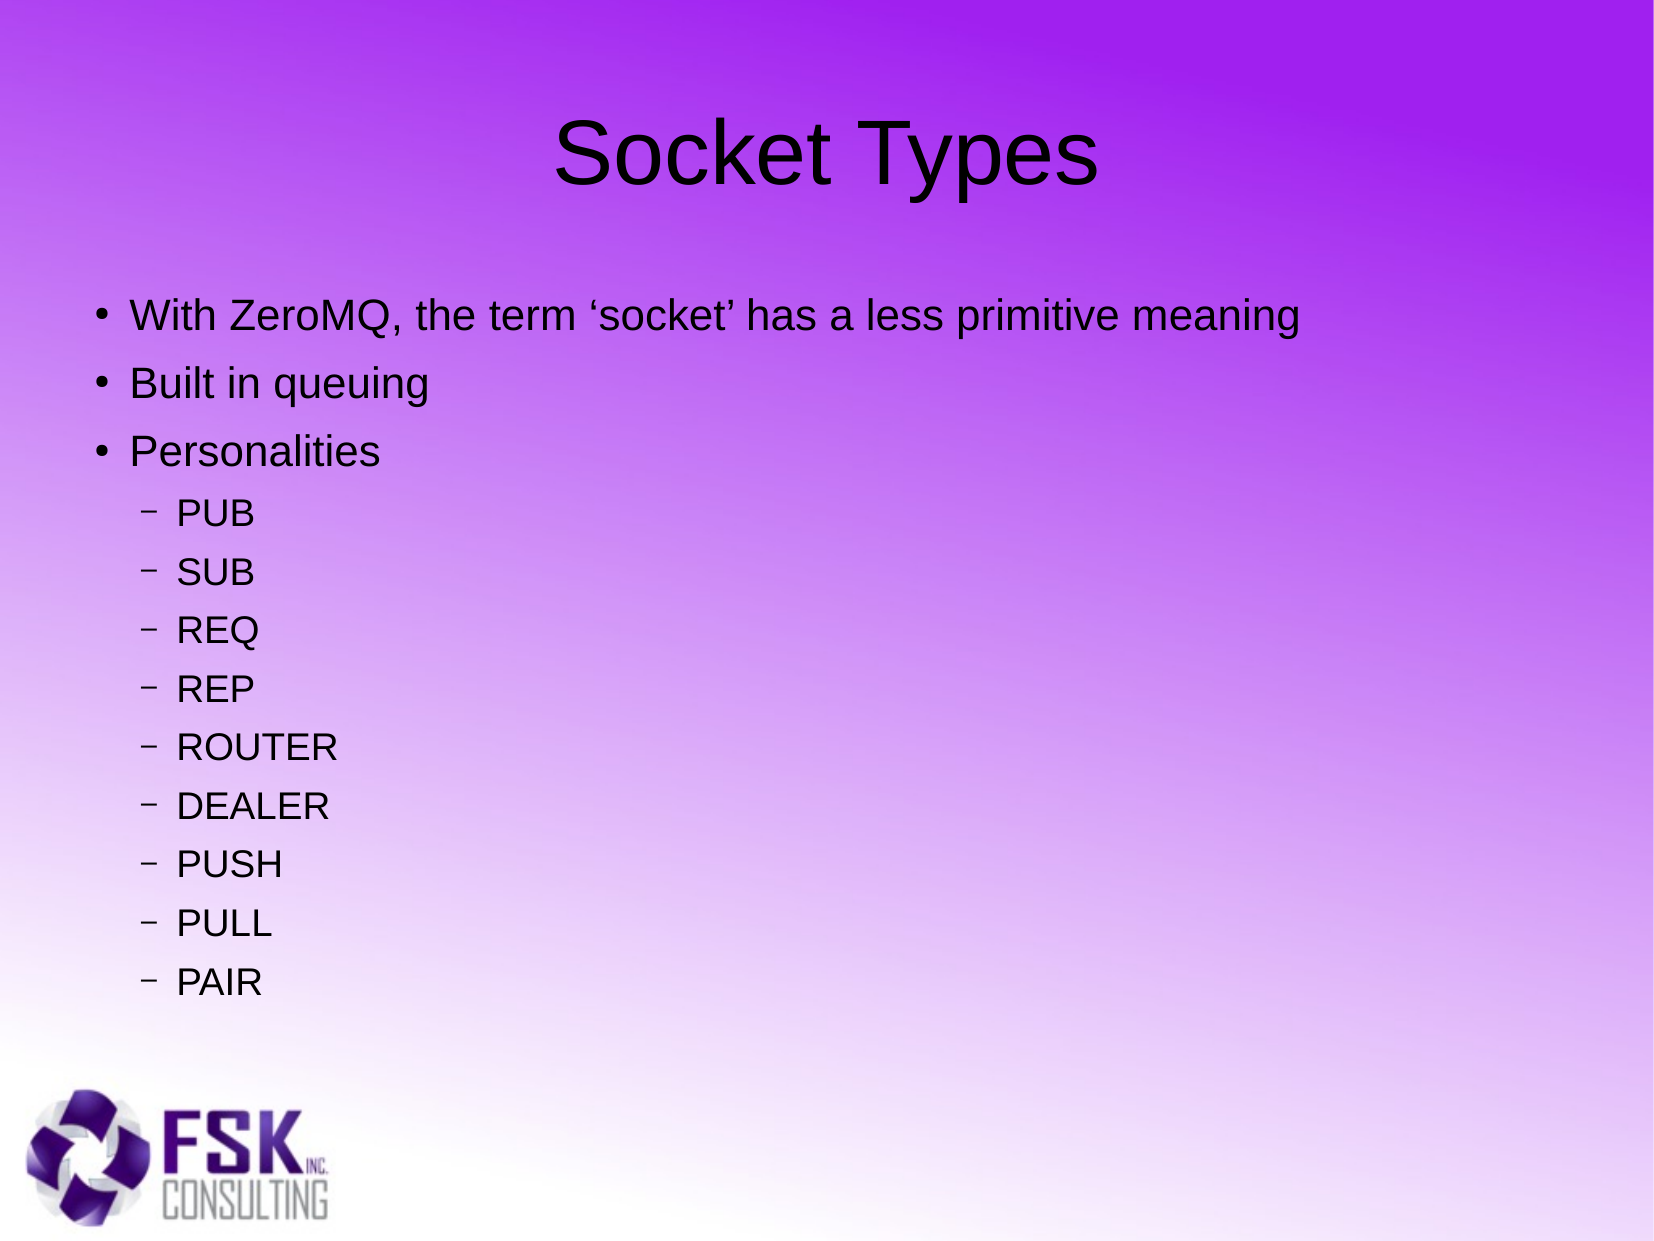

# Socket Types
With ZeroMQ, the term ‘socket’ has a less primitive meaning
Built in queuing
Personalities
PUB
SUB
REQ
REP
ROUTER
DEALER
PUSH
PULL
PAIR